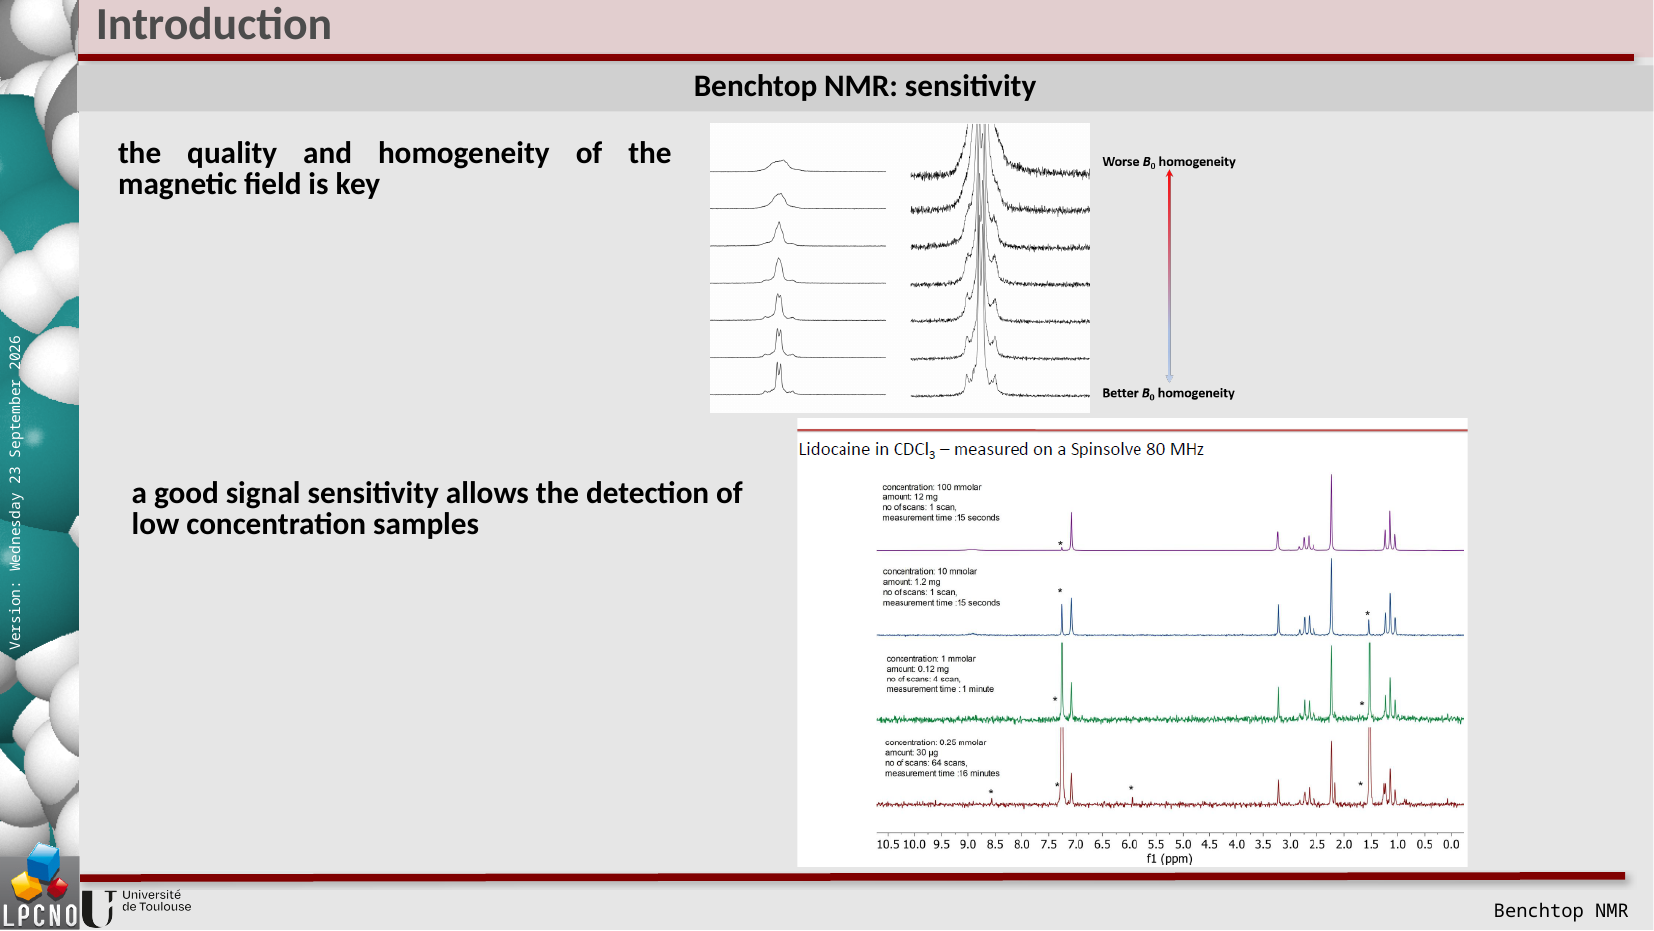

# Introduction
Benchtop NMR: sensitivity
the quality and homogeneity of the magnetic field is key
a good signal sensitivity allows the detection of low concentration samples